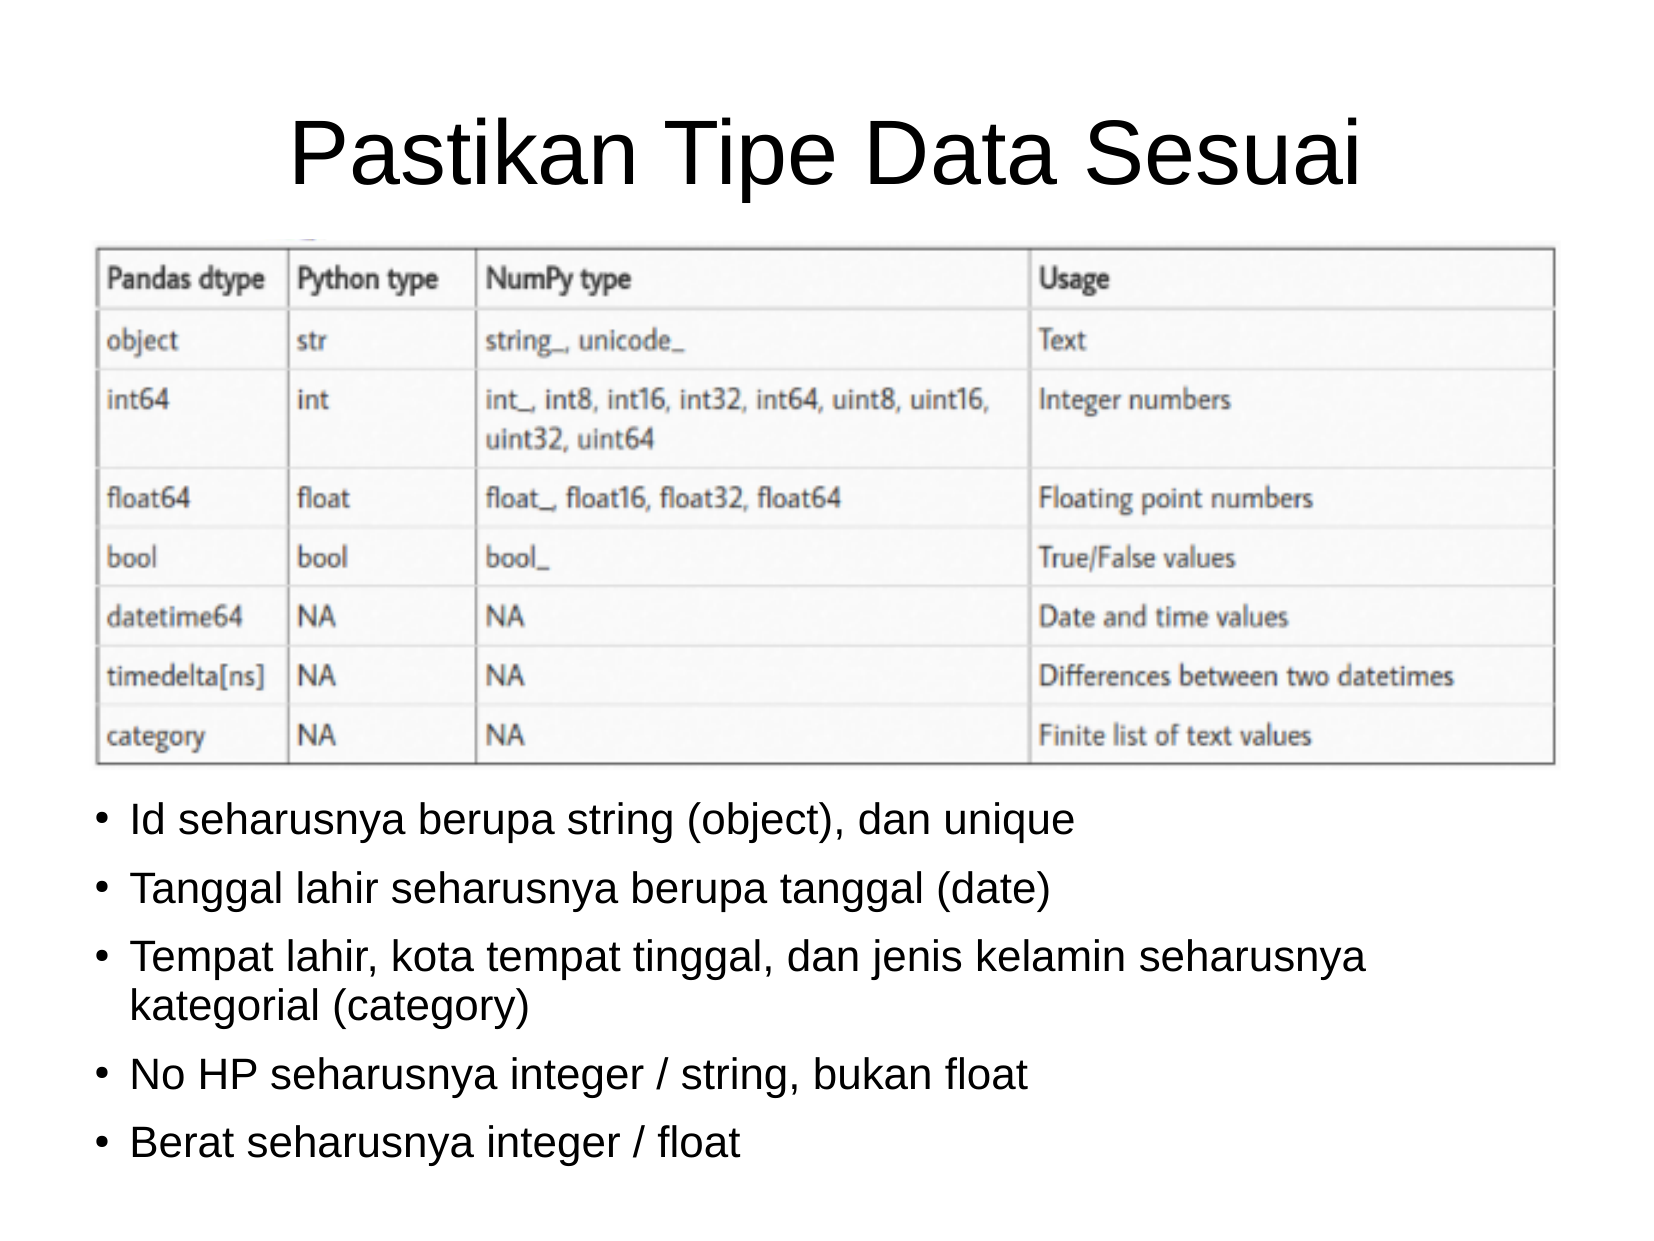

# Pastikan Tipe Data Sesuai
Id seharusnya berupa string (object), dan unique
Tanggal lahir seharusnya berupa tanggal (date)
Tempat lahir, kota tempat tinggal, dan jenis kelamin seharusnya kategorial (category)
No HP seharusnya integer / string, bukan float
Berat seharusnya integer / float